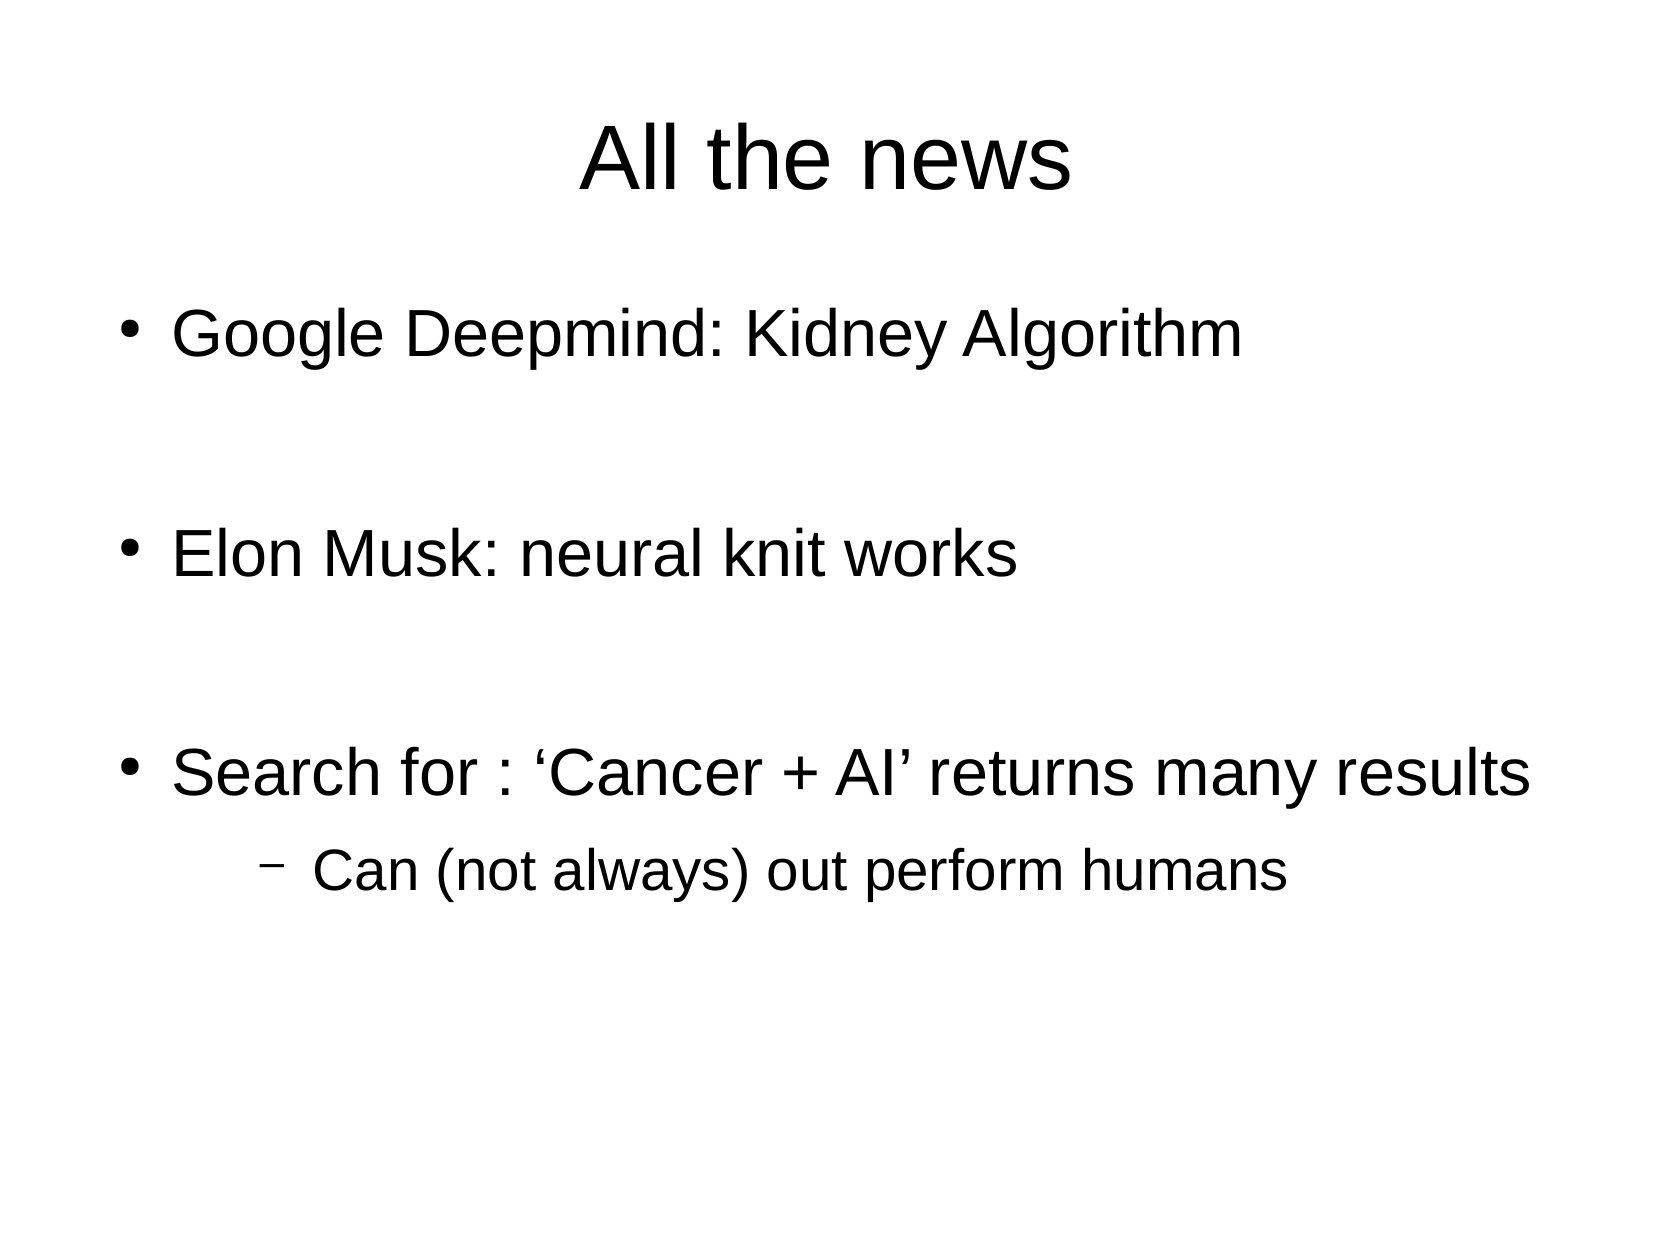

# All the news
Google Deepmind: Kidney Algorithm
Elon Musk: neural knit works
Search for : ‘Cancer + AI’ returns many results
Can (not always) out perform humans